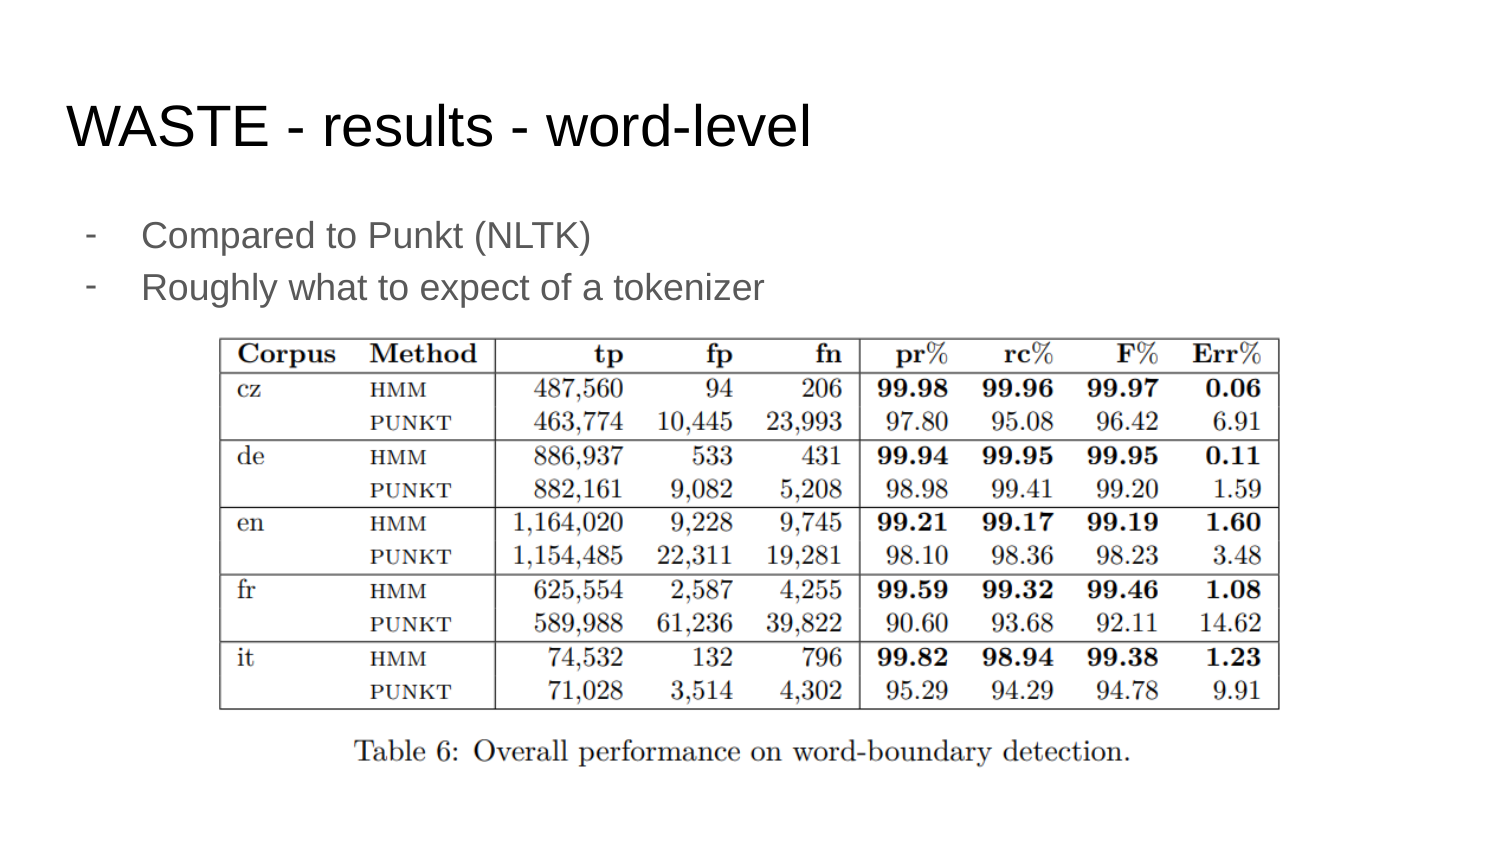

# WASTE - results - word-level
Compared to Punkt (NLTK)
Roughly what to expect of a tokenizer